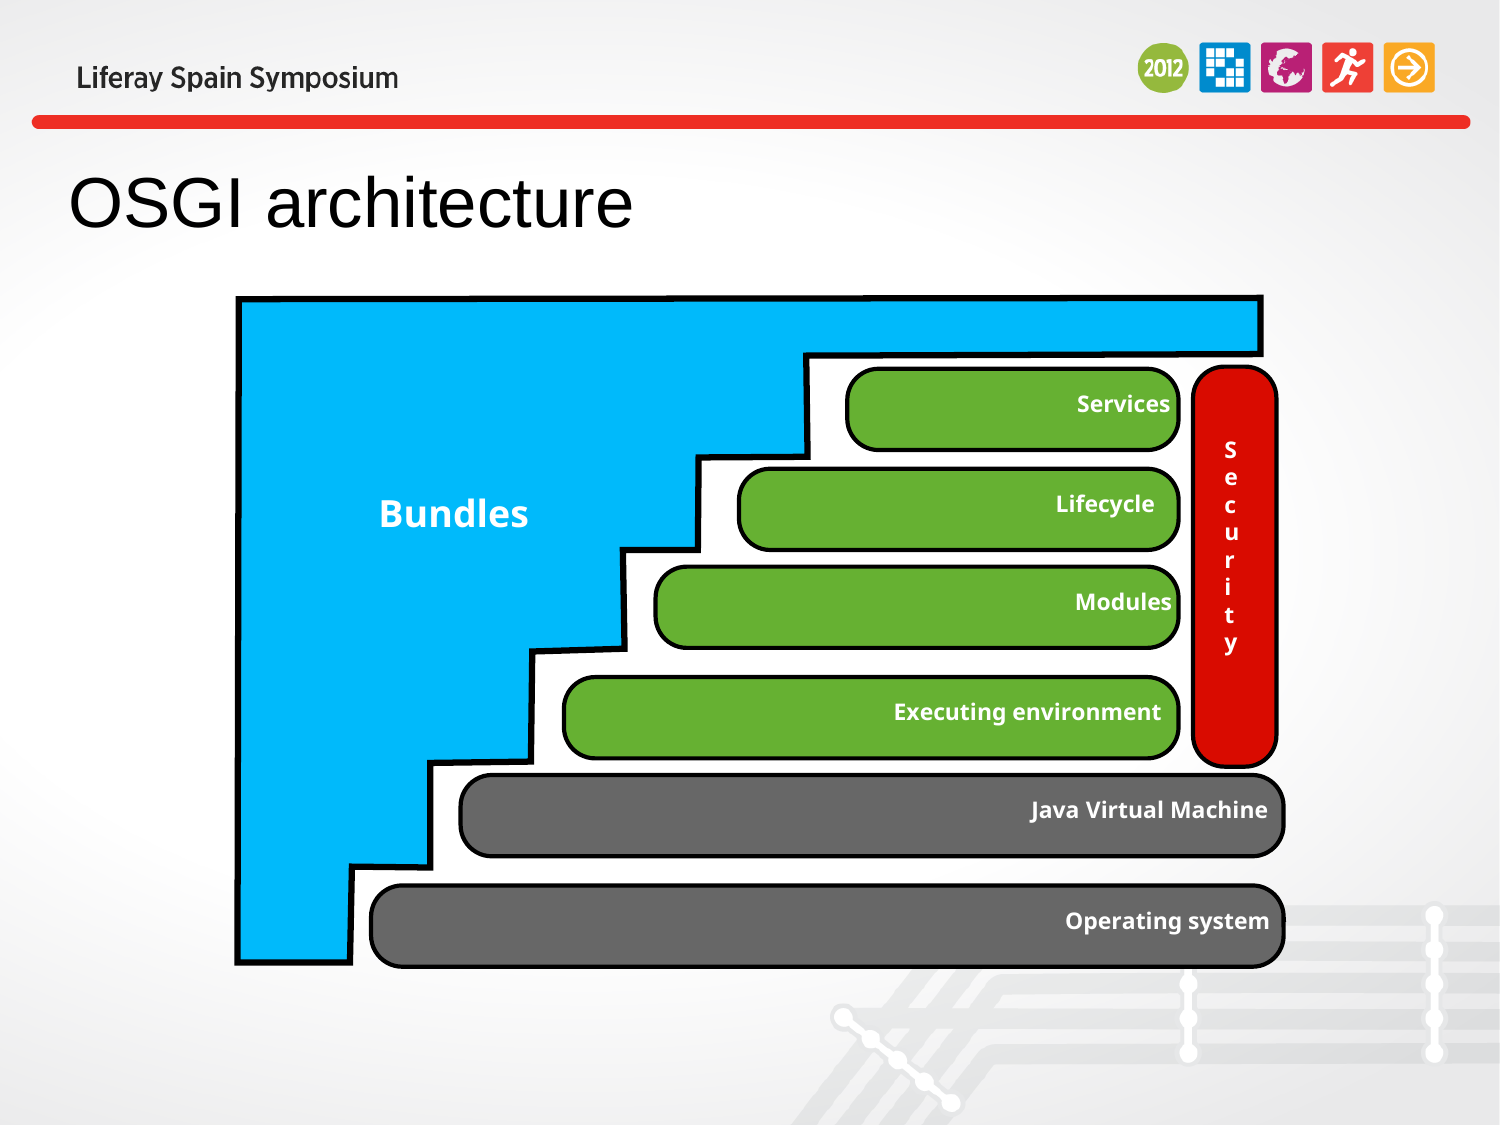

# OSGI architecture
Services
S
e
c
u
r
i
t
y
Bundles
Lifecycle
Modules
Executing environment
Java Virtual Machine
Operating system